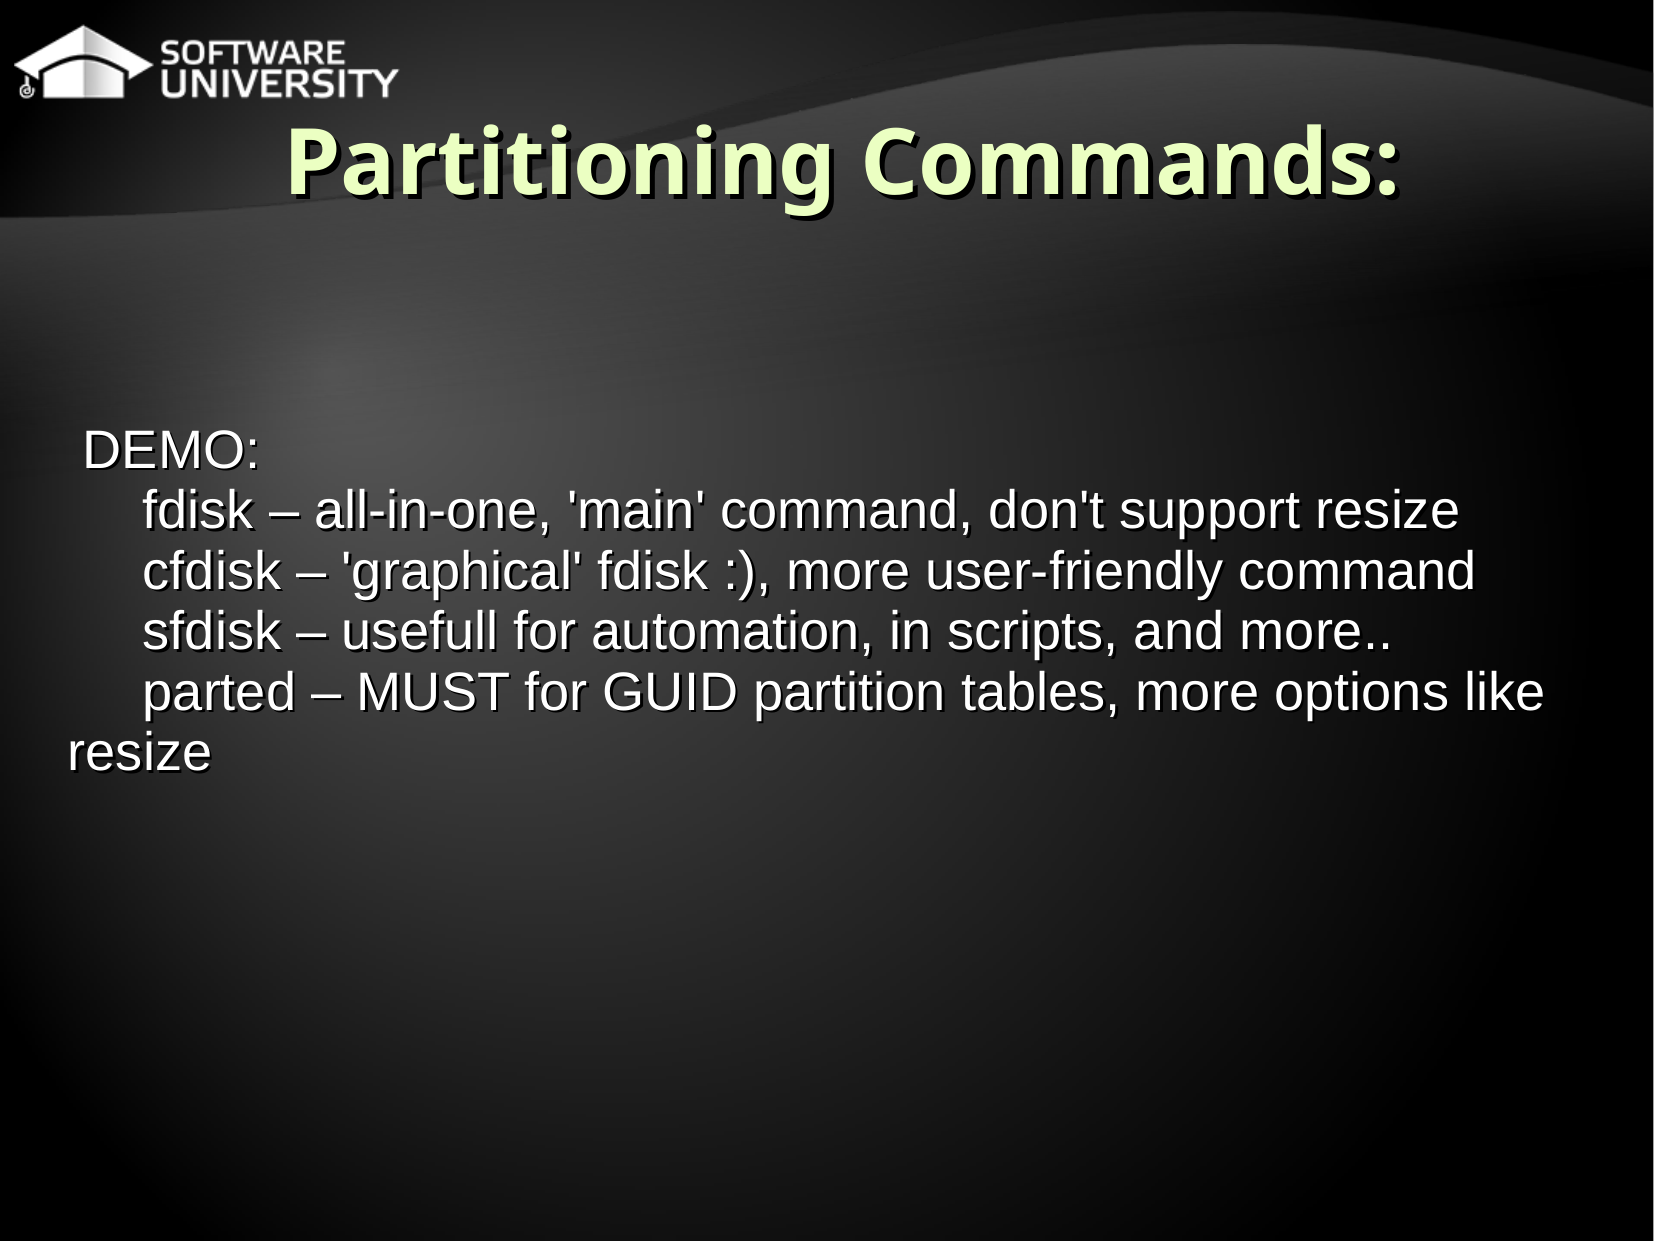

# Partitioning Commands:
 DEMO:
	fdisk – all-in-one, 'main' command, don't support resize
	cfdisk – 'graphical' fdisk :), more user-friendly command
	sfdisk – usefull for automation, in scripts, and more..
	parted – MUST for GUID partition tables, more options like resize